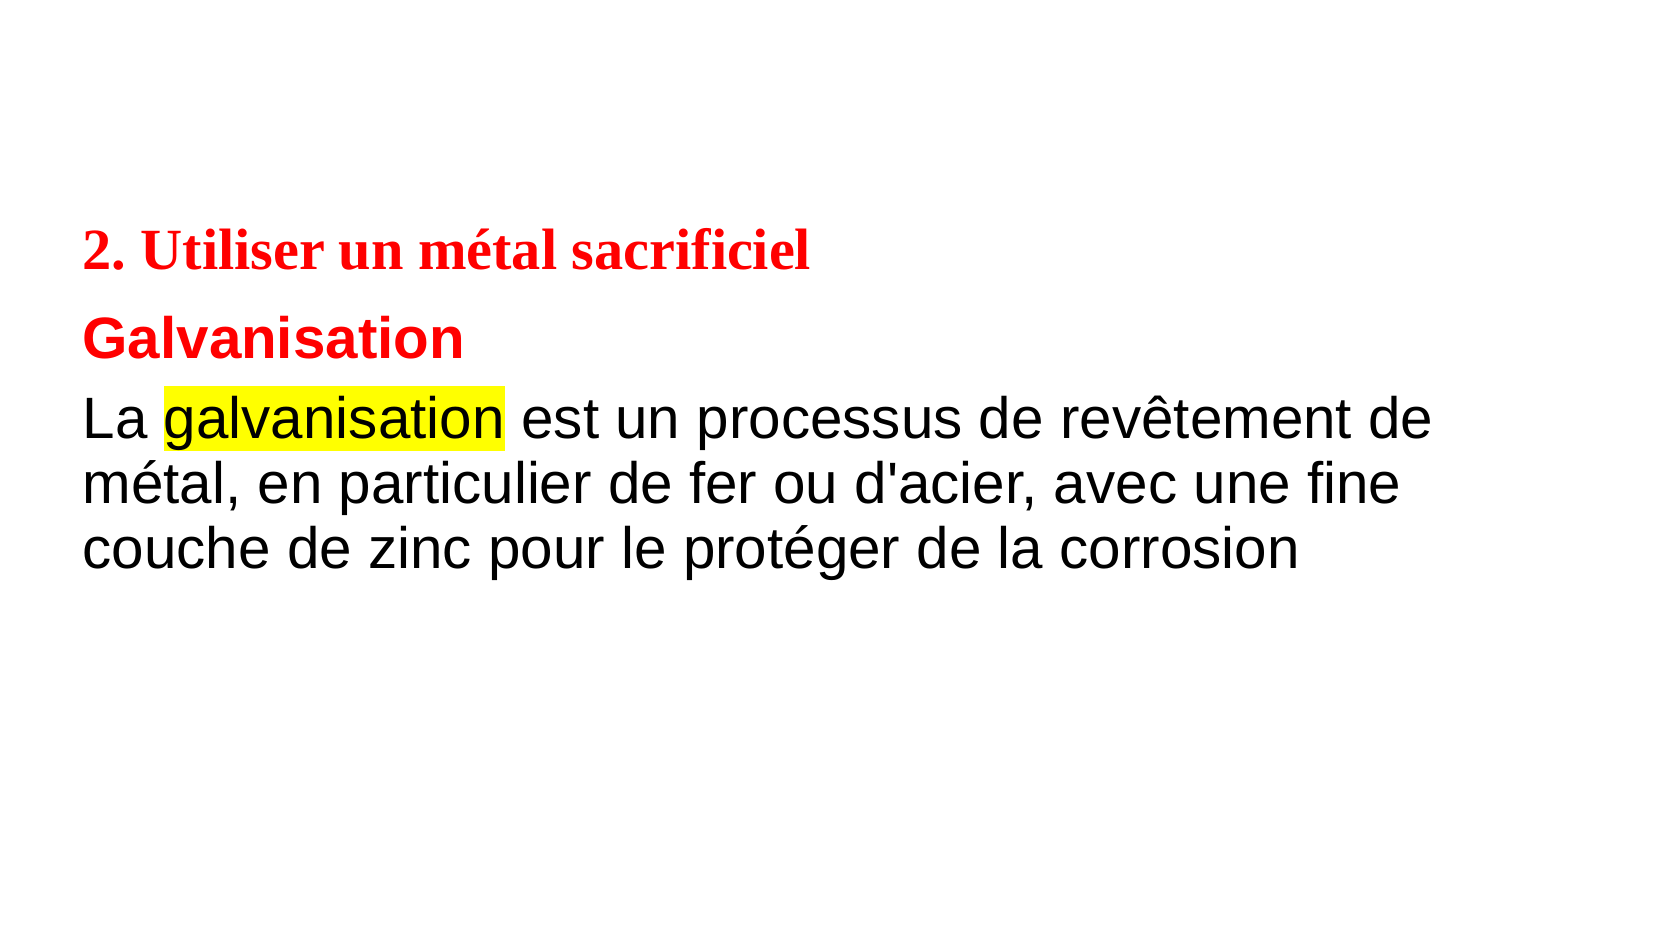

#
2. Utiliser un métal sacrificiel
Galvanisation
La galvanisation est un processus de revêtement de métal, en particulier de fer ou d'acier, avec une fine couche de zinc pour le protéger de la corrosion